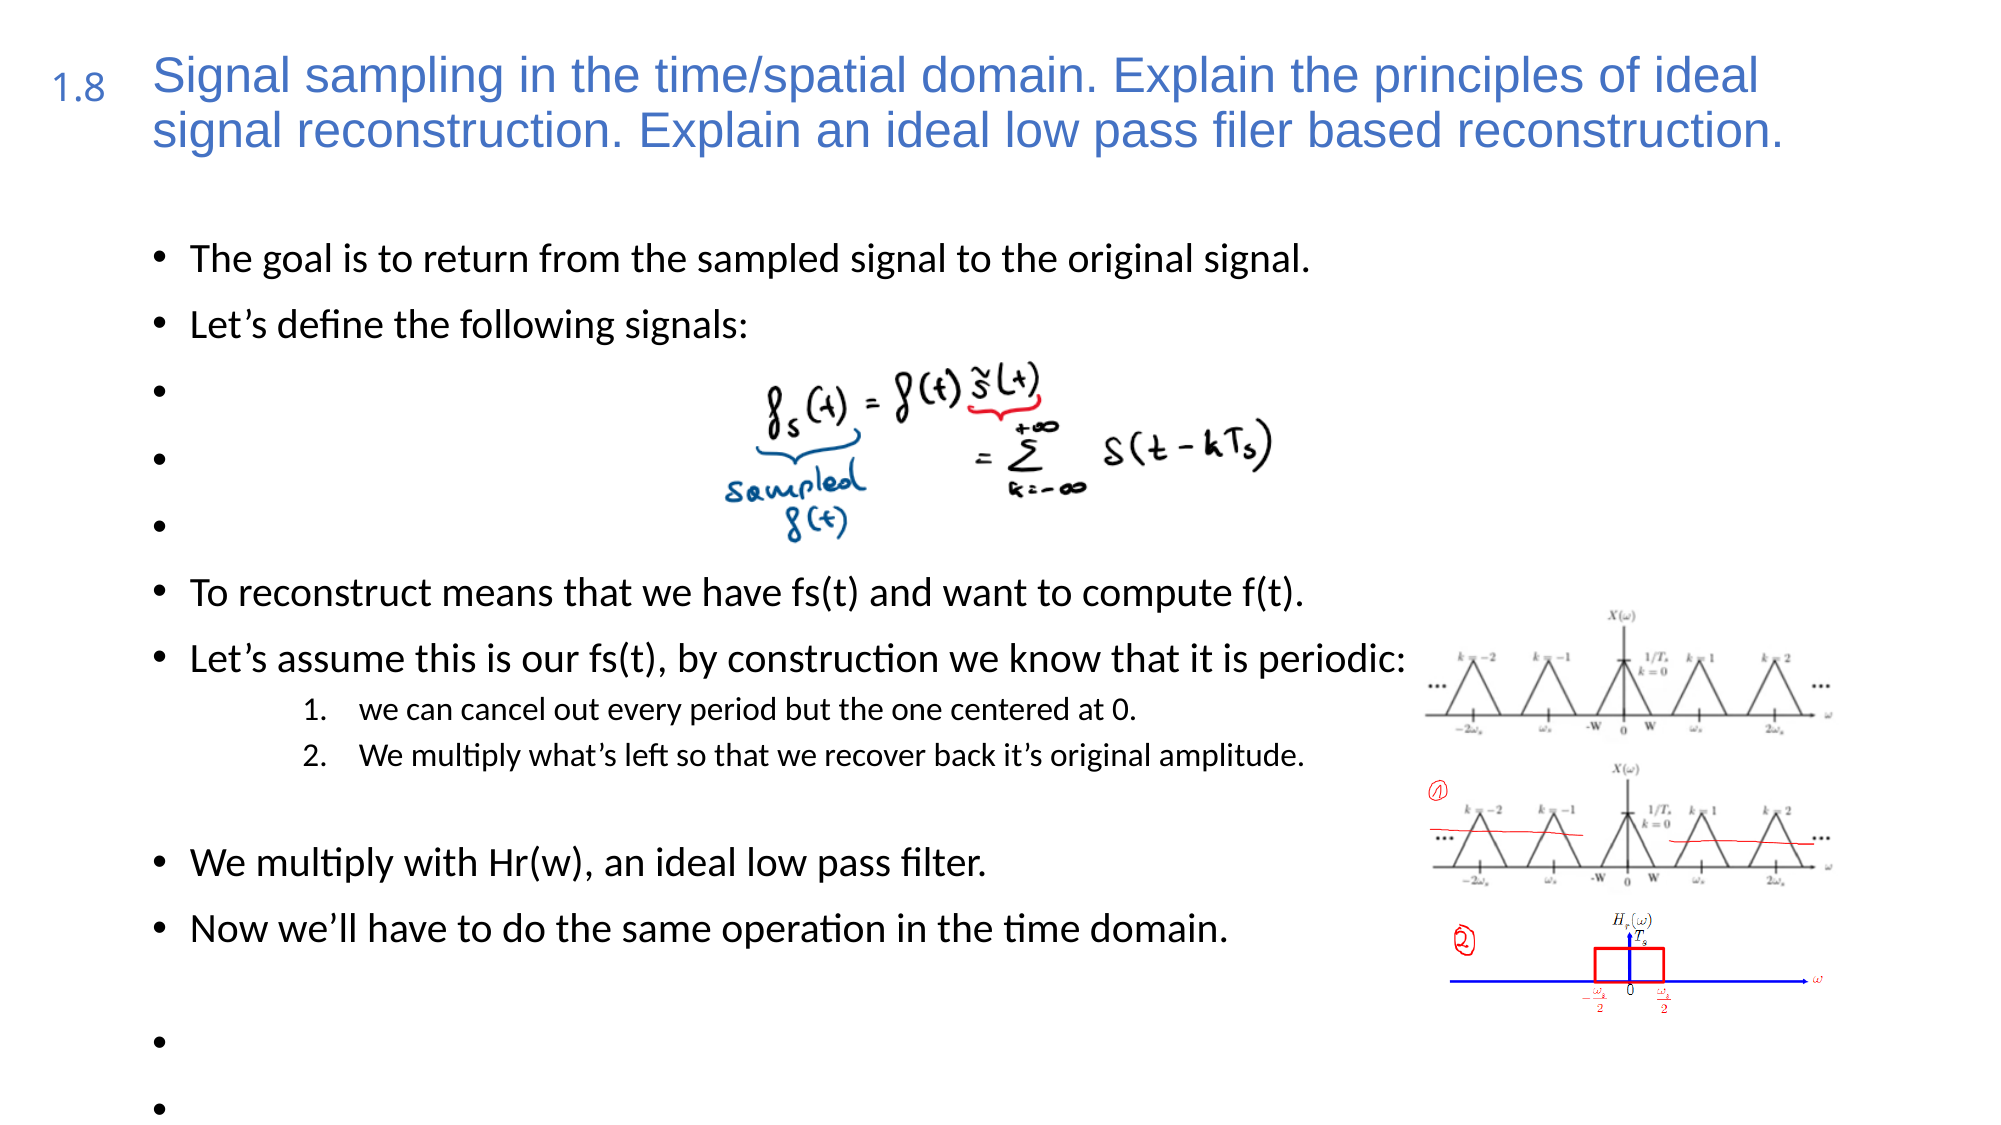

# Signal sampling in the time/spatial domain. Explain the principles of ideal signal reconstruction. Explain an ideal low pass filer based reconstruction.
1.8
The goal is to return from the sampled signal to the original signal.
Let’s define the following signals:
To reconstruct means that we have fs(t) and want to compute f(t).
Let’s assume this is our fs(t), by construction we know that it is periodic:
we can cancel out every period but the one centered at 0.
We multiply what’s left so that we recover back it’s original amplitude.
We multiply with Hr(w), an ideal low pass filter.
Now we’ll have to do the same operation in the time domain.